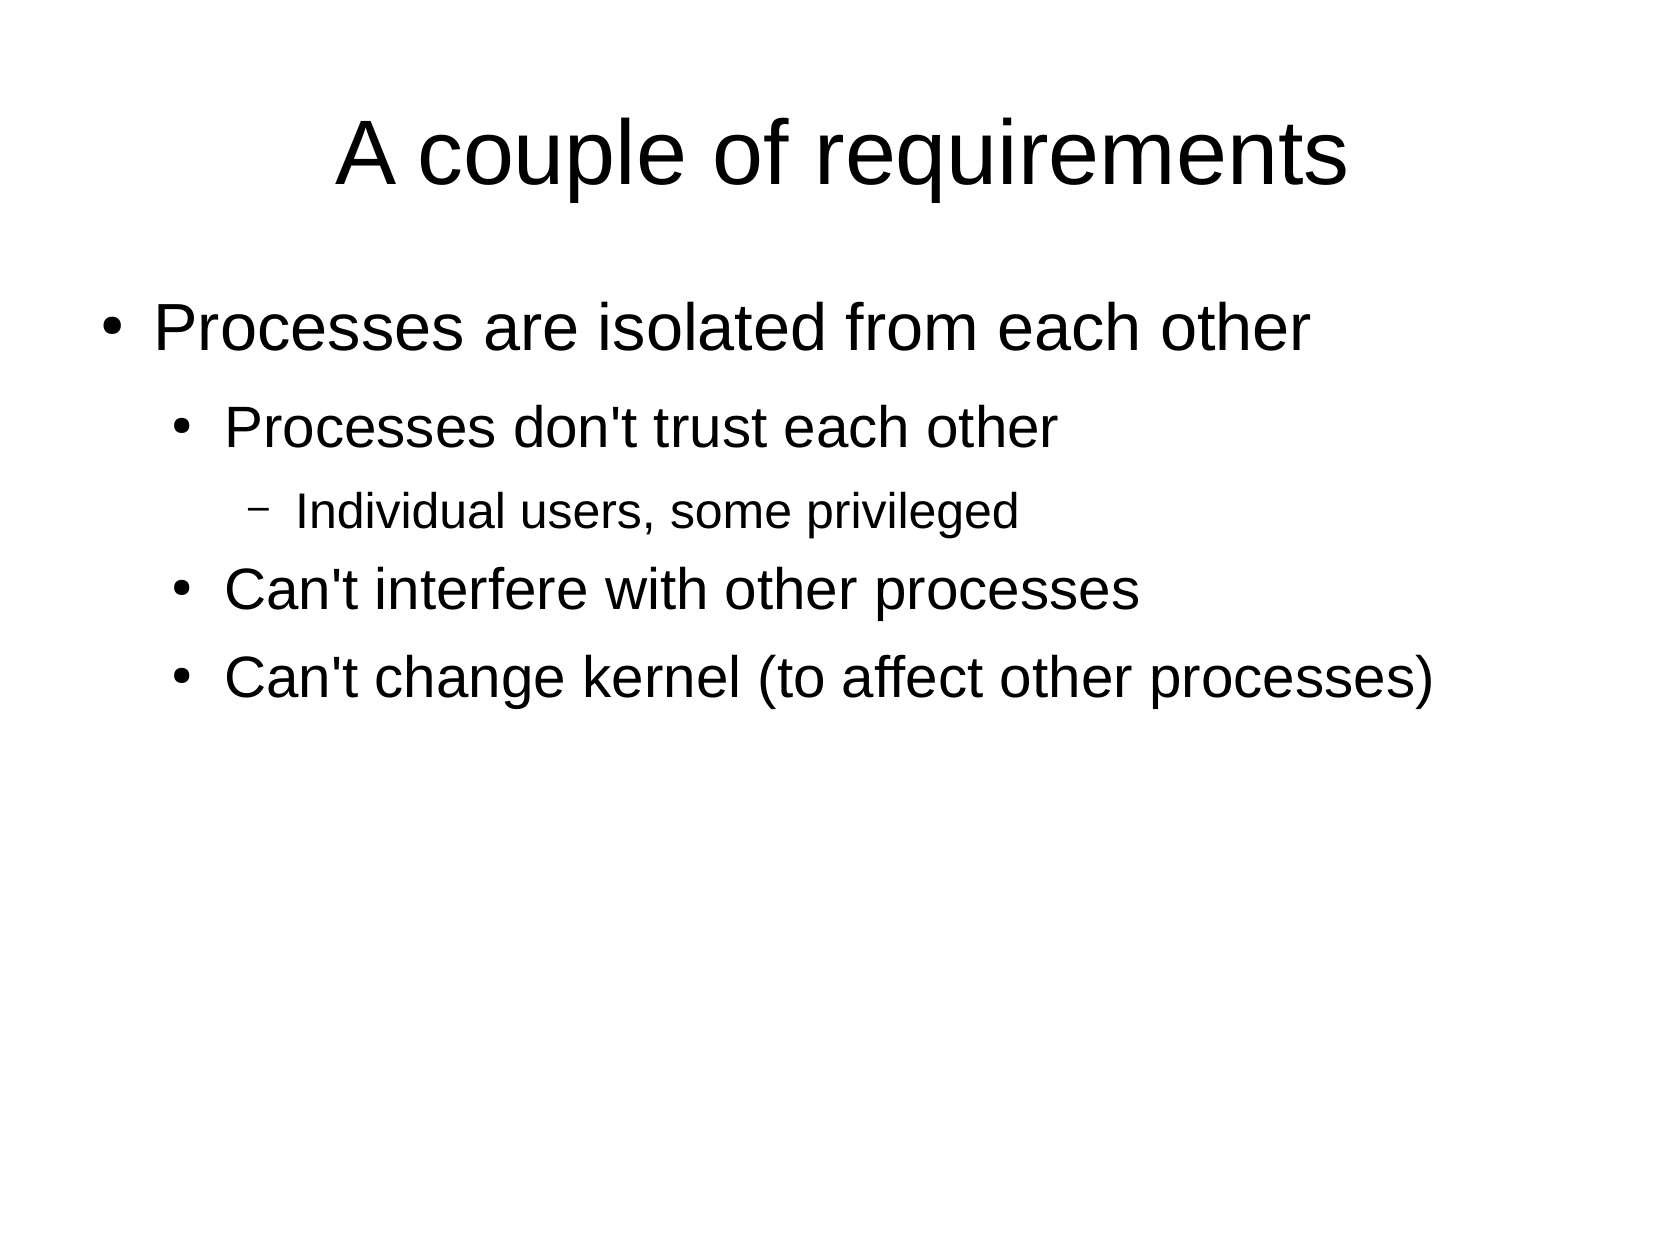

# A couple of requirements
Processes are isolated from each other
Processes don't trust each other
Individual users, some privileged
Can't interfere with other processes
Can't change kernel (to affect other processes)